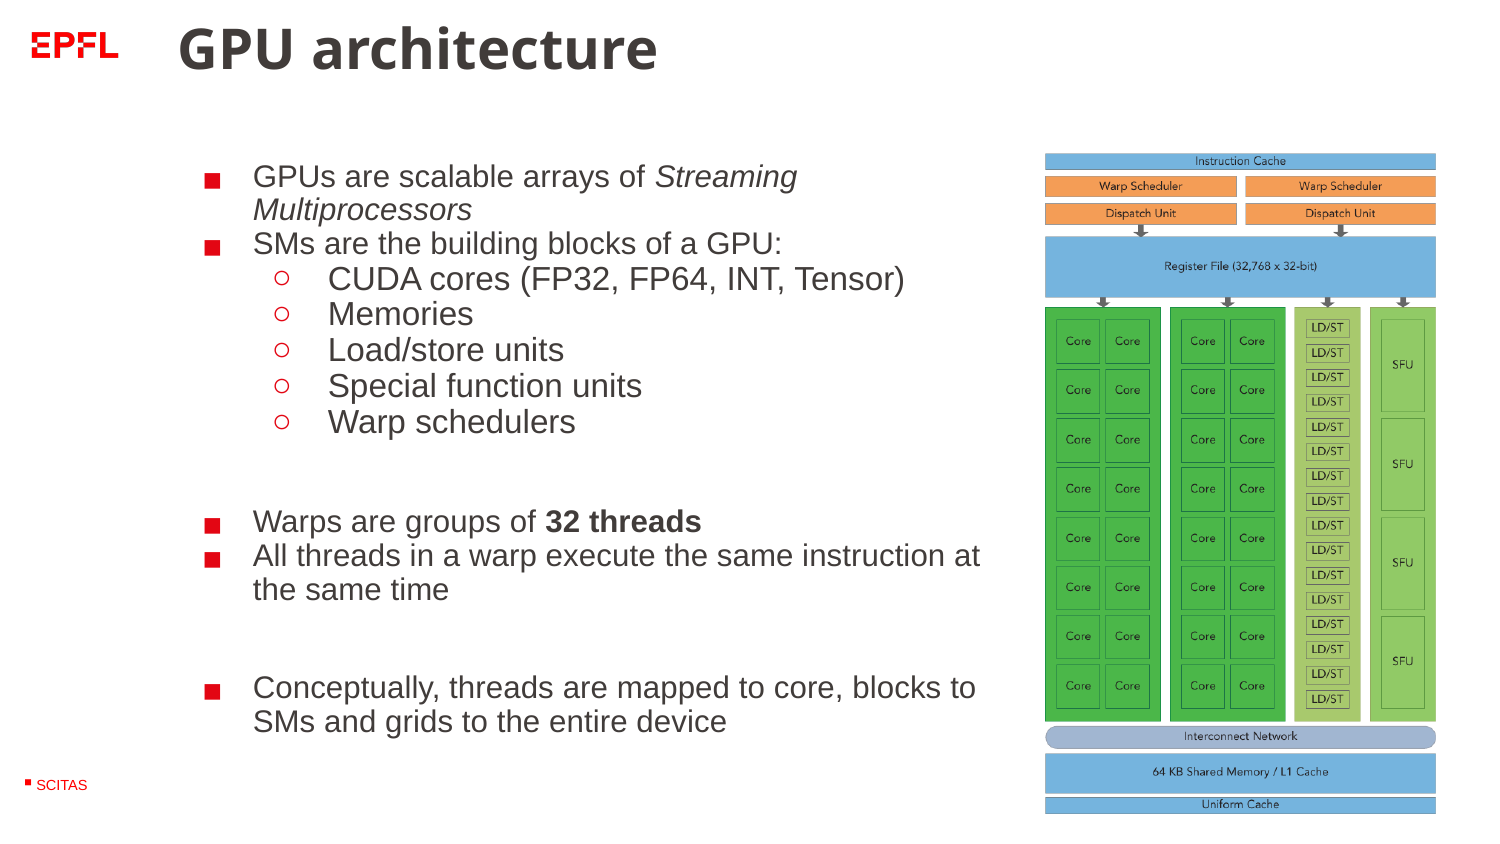

GPU architecture
# GPUs are scalable arrays of Streaming Multiprocessors
SMs are the building blocks of a GPU:
CUDA cores (FP32, FP64, INT, Tensor)
Memories
Load/store units
Special function units
Warp schedulers
Warps are groups of 32 threads
All threads in a warp execute the same instruction at the same time
Conceptually, threads are mapped to core, blocks to SMs and grids to the entire device